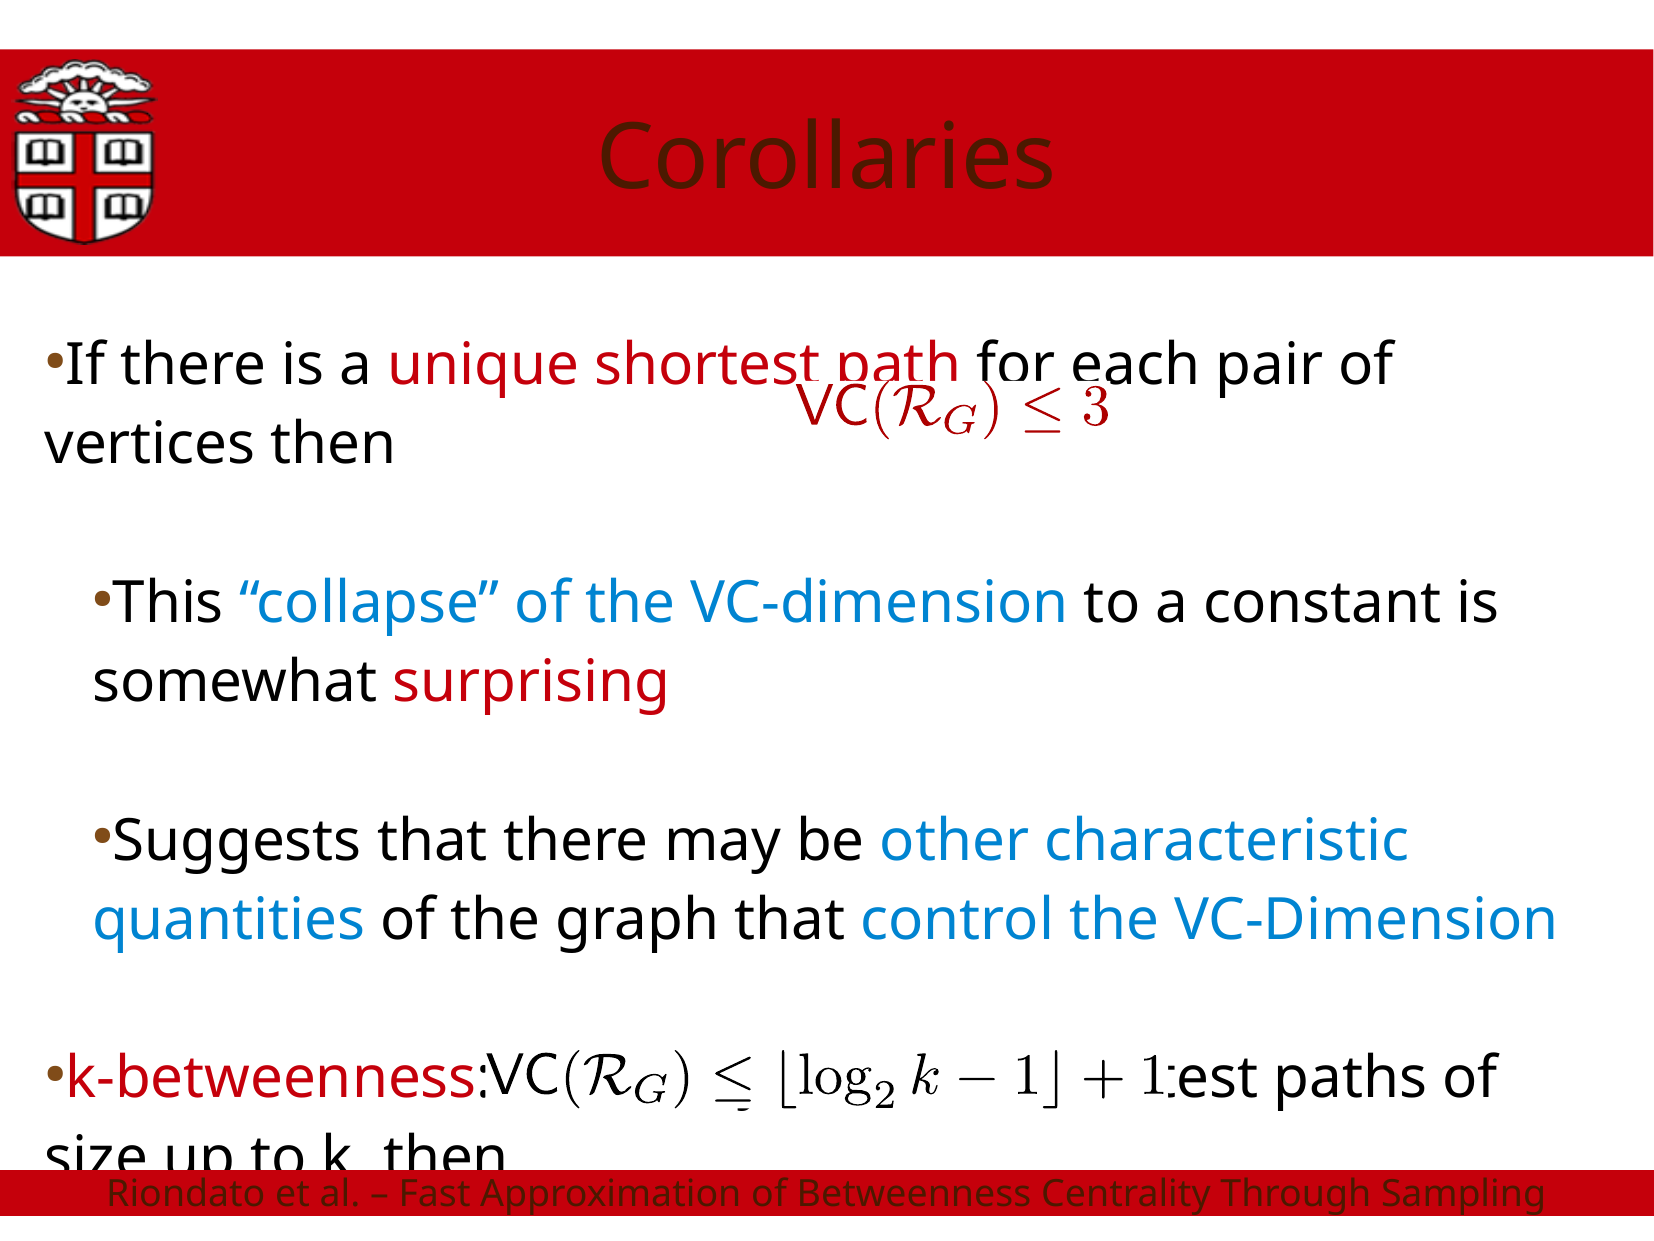

# Corollaries
If there is a unique shortest path for each pair of vertices then
This “collapse” of the VC-dimension to a constant is somewhat surprising
Suggests that there may be other characteristic quantities of the graph that control the VC-Dimension
k-betweenness: if we only consider shortest paths of size up to k, then
Riondato et al. – Fast Approximation of Betweenness Centrality Through Sampling